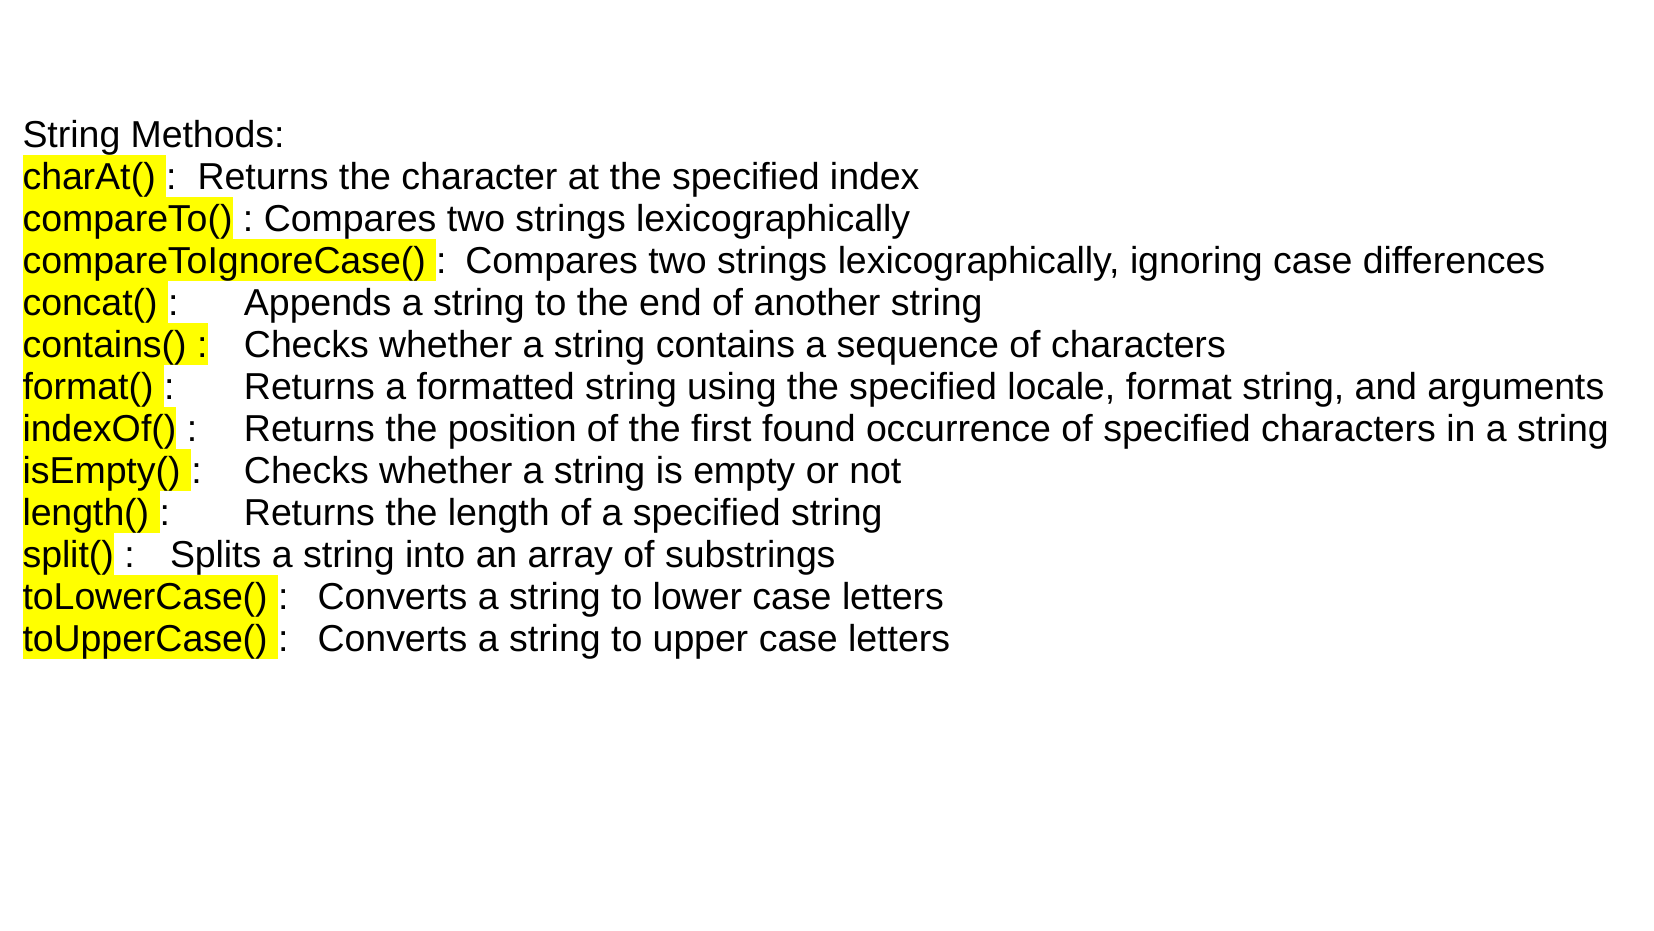

String Methods:
charAt() : Returns the character at the specified index
compareTo() : Compares two strings lexicographically
compareToIgnoreCase() :	Compares two strings lexicographically, ignoring case differences
concat() :	Appends a string to the end of another string
contains() :	Checks whether a string contains a sequence of characters
format() :	Returns a formatted string using the specified locale, format string, and arguments
indexOf() :	Returns the position of the first found occurrence of specified characters in a string
isEmpty() :	Checks whether a string is empty or not
length() :	Returns the length of a specified string
split() :	Splits a string into an array of substrings
toLowerCase() :	Converts a string to lower case letters
toUpperCase() :	Converts a string to upper case letters